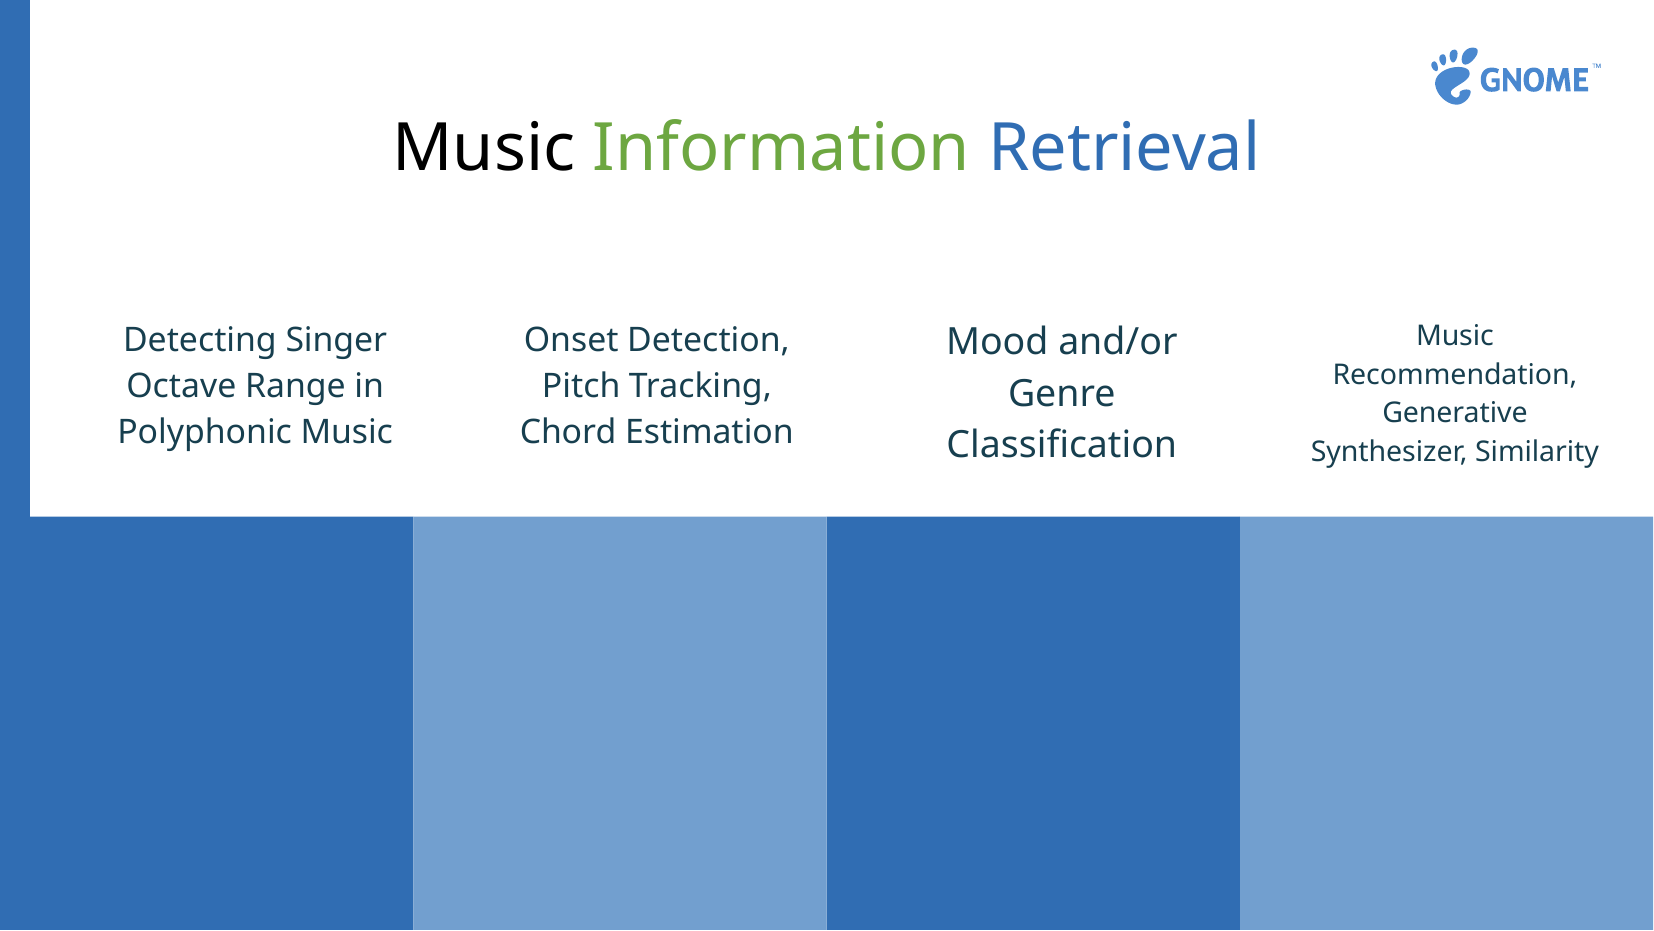

# Music Information Retrieval
Detecting Singer Octave Range in Polyphonic Music
Mood and/or Genre Classification
Onset Detection, Pitch Tracking, Chord Estimation
Music Recommendation, Generative Synthesizer, Similarity